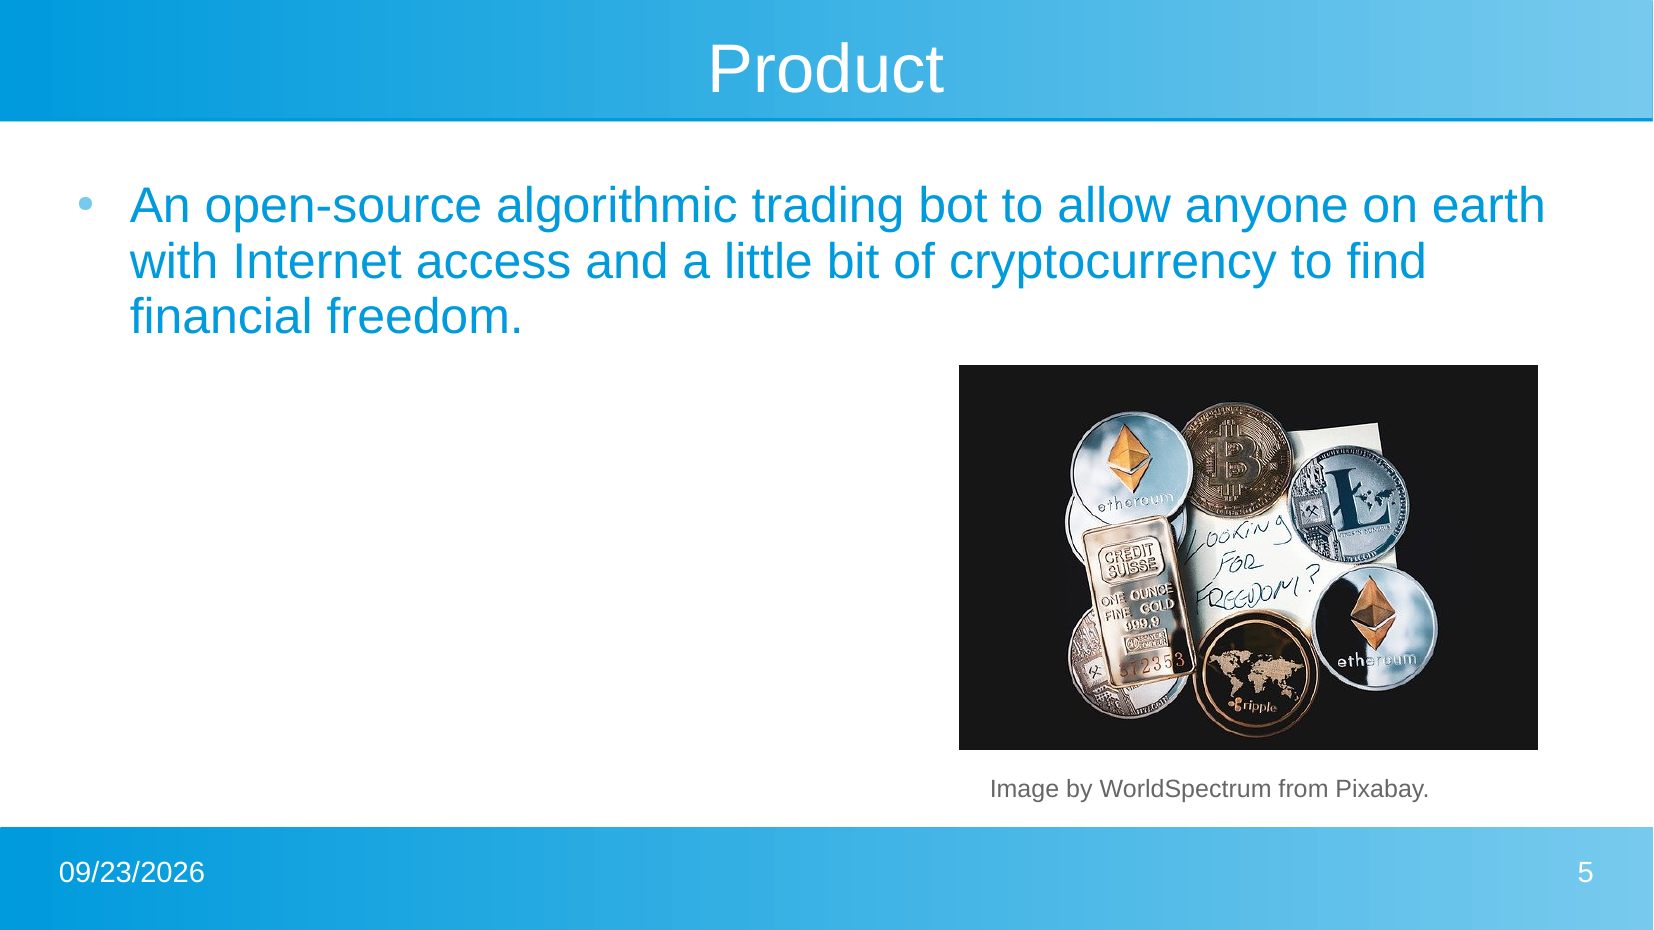

# Product
An open-source algorithmic trading bot to allow anyone on earth with Internet access and a little bit of cryptocurrency to find financial freedom.
Image by WorldSpectrum from Pixabay.
5